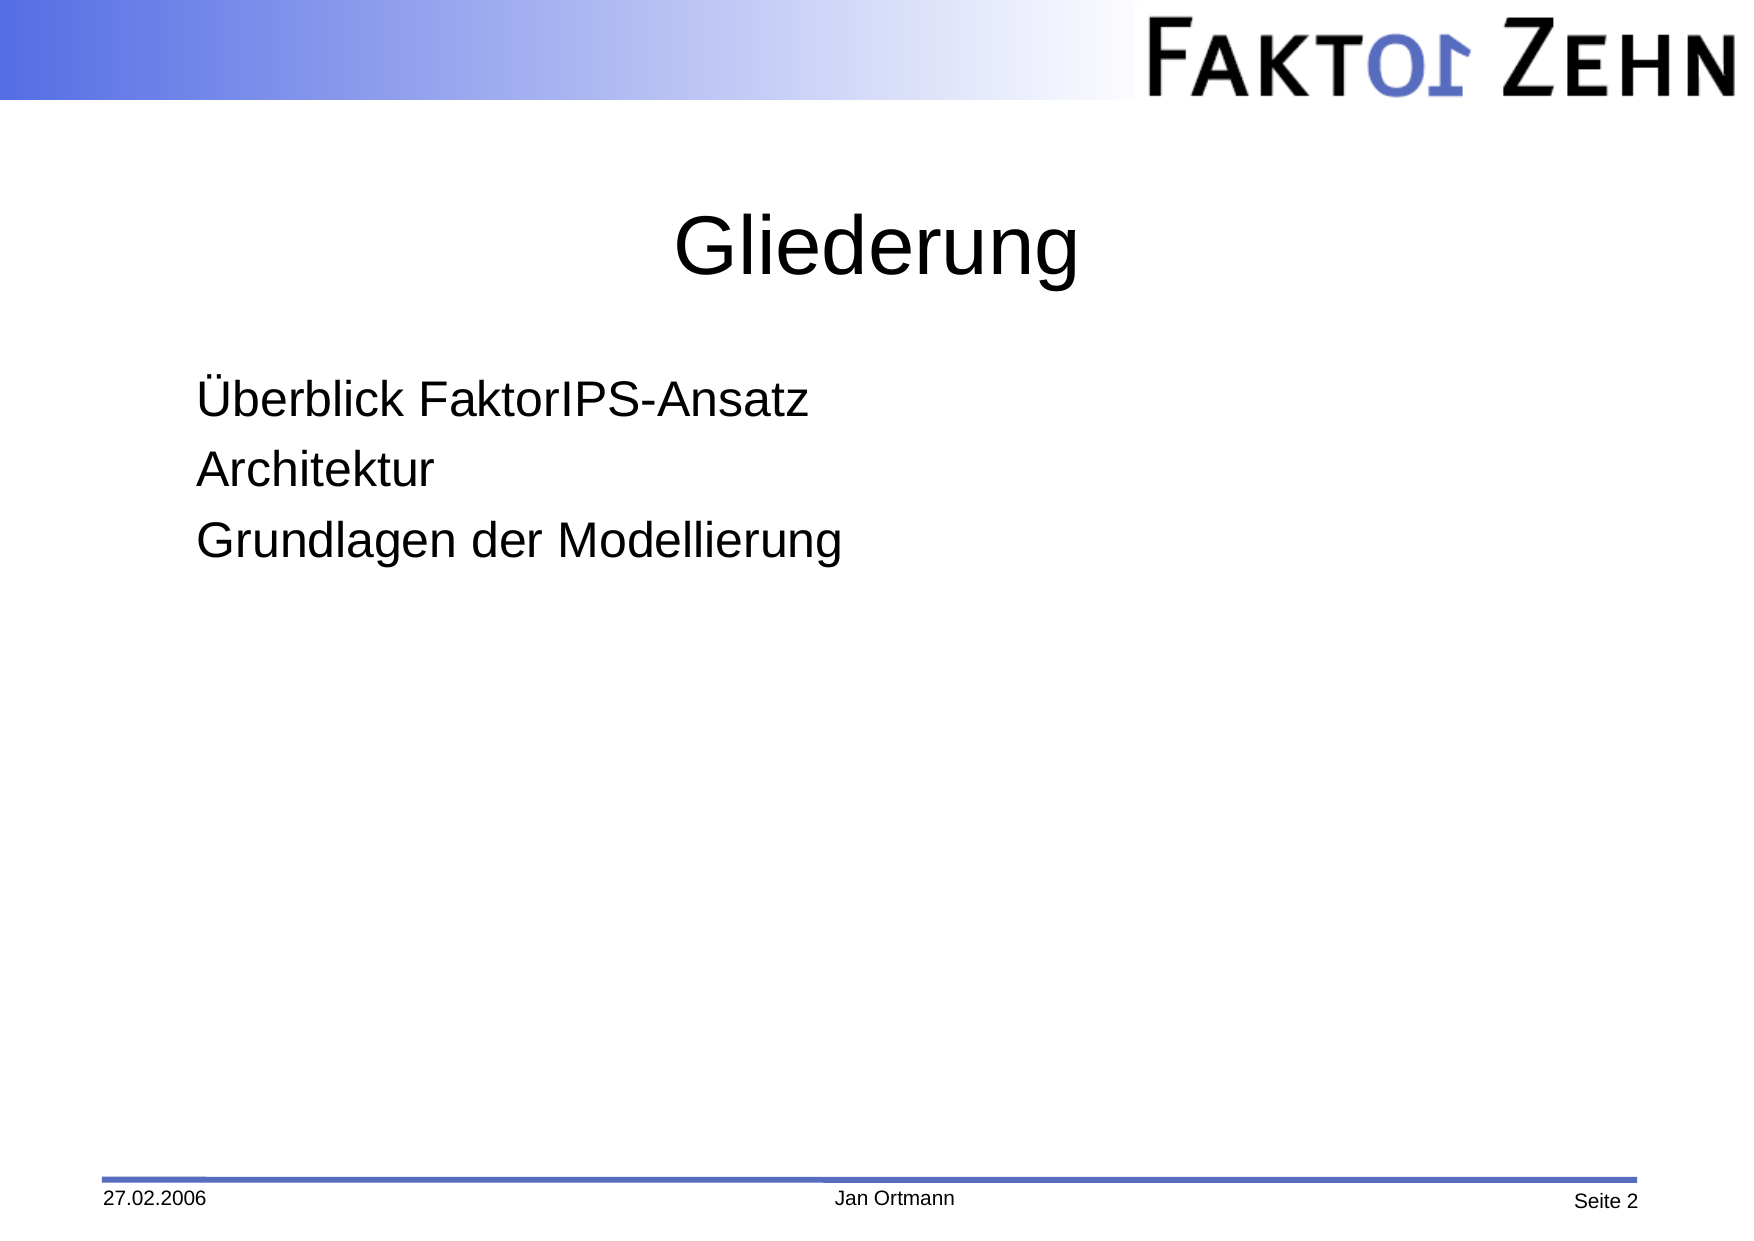

# Gliederung
Überblick FaktorIPS-Ansatz
Architektur
Grundlagen der Modellierung